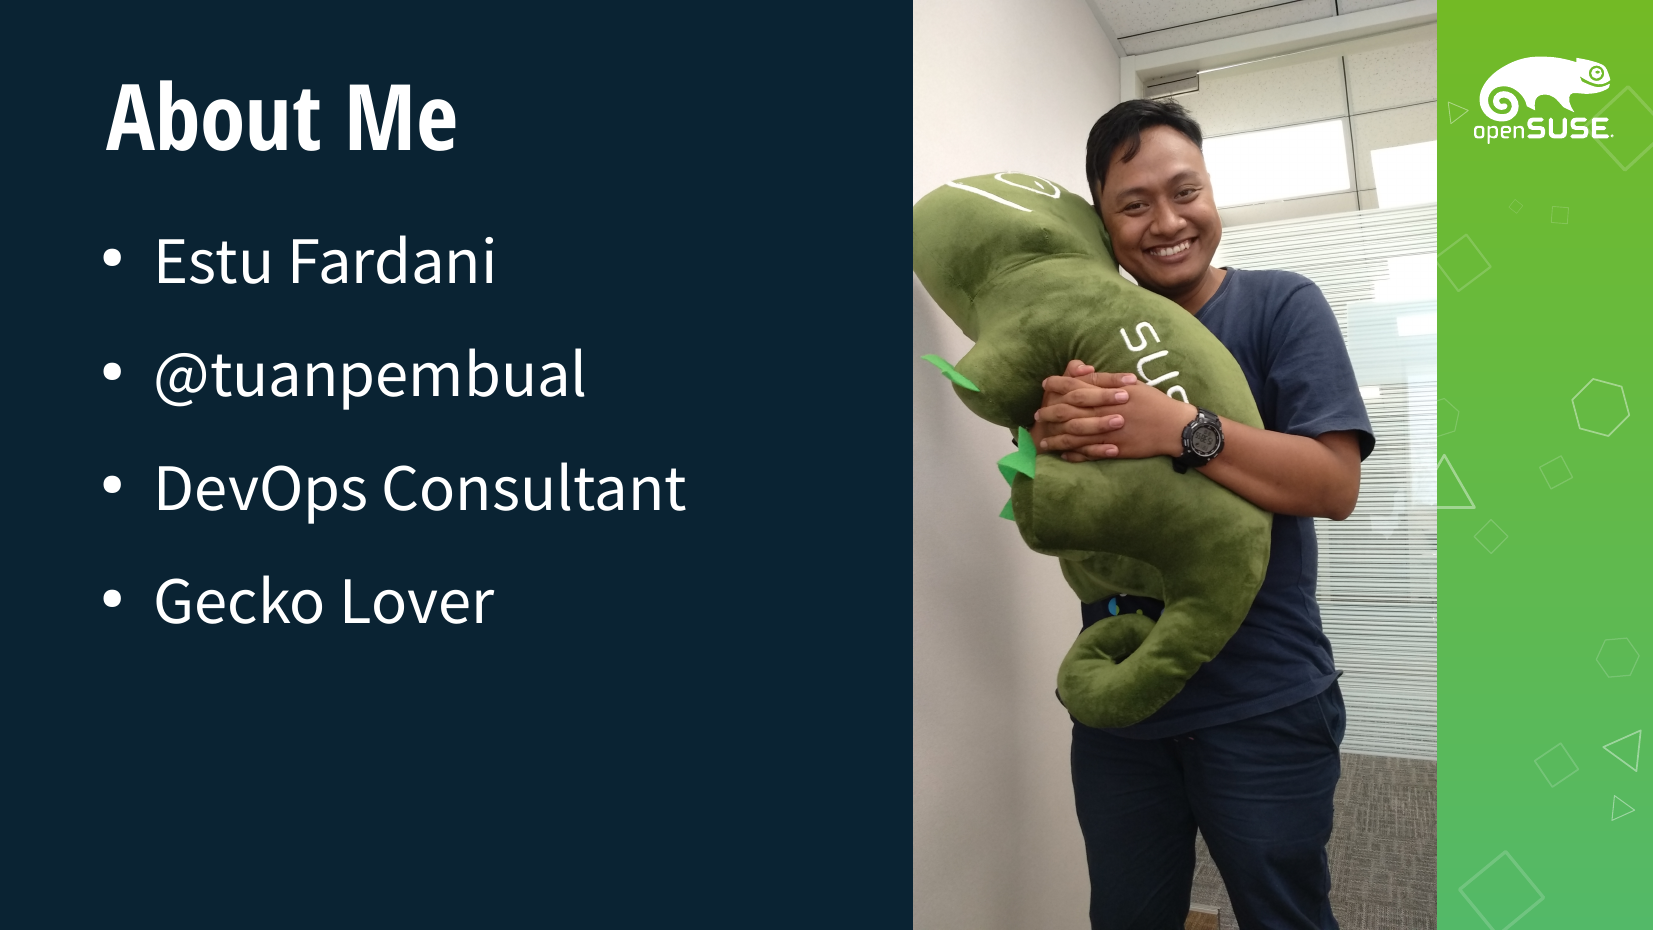

# About Me
Estu Fardani
@tuanpembual
DevOps Consultant
Gecko Lover